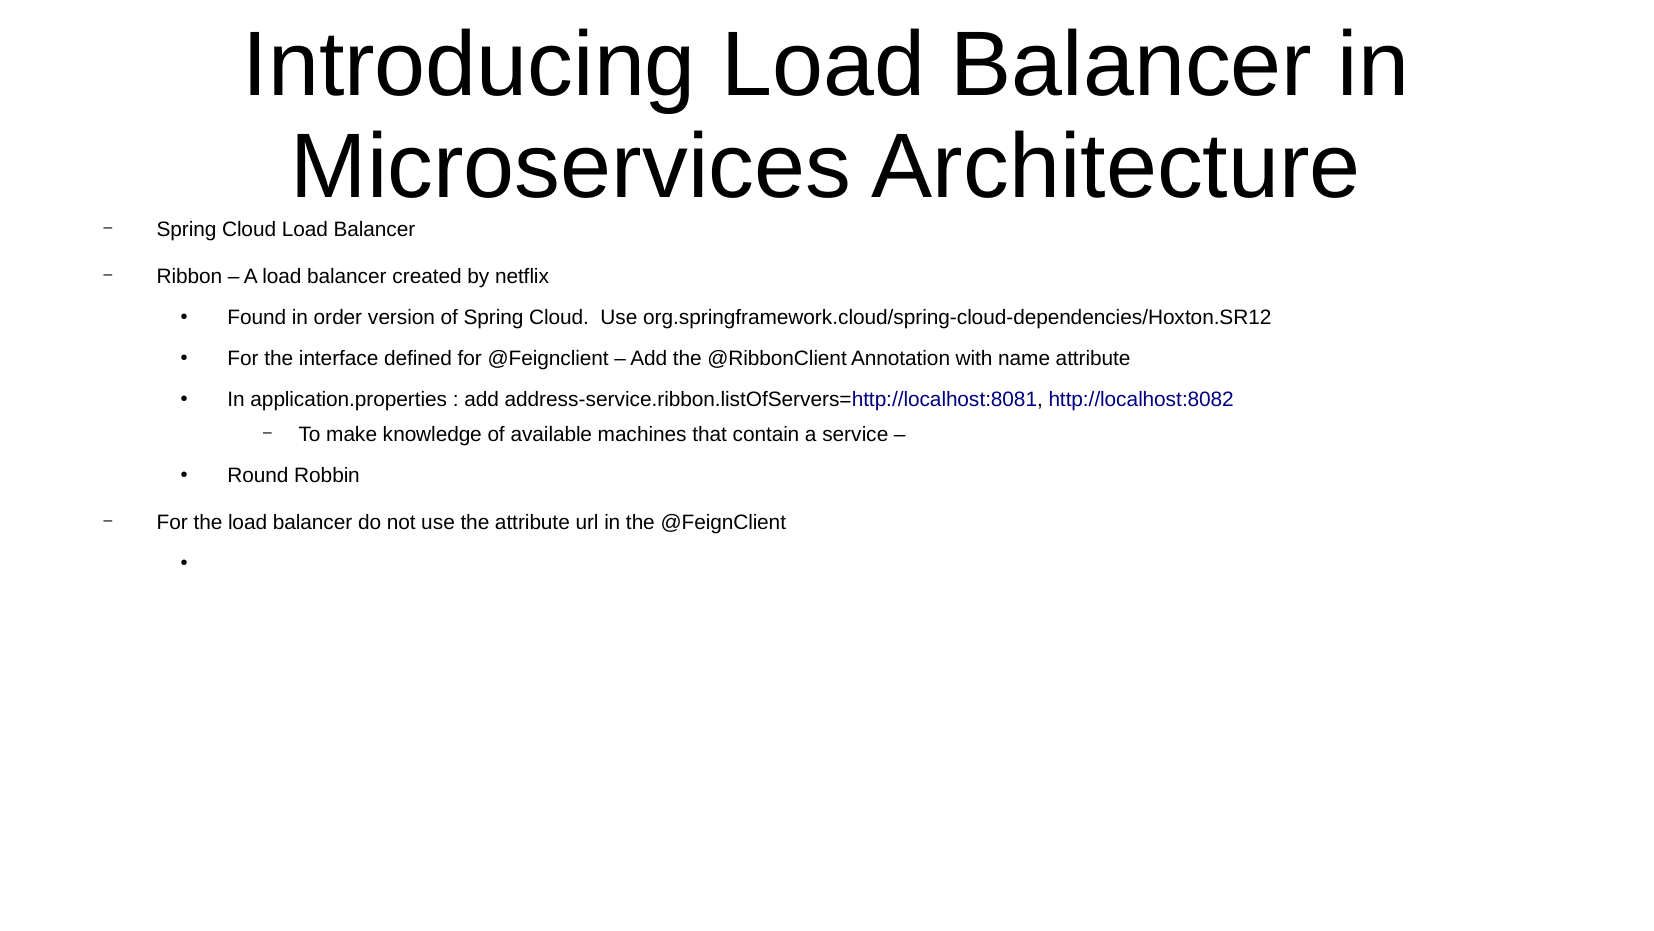

# Introducing Load Balancer in Microservices Architecture
Spring Cloud Load Balancer
Ribbon – A load balancer created by netflix
Found in order version of Spring Cloud. Use org.springframework.cloud/spring-cloud-dependencies/Hoxton.SR12
For the interface defined for @Feignclient – Add the @RibbonClient Annotation with name attribute
In application.properties : add address-service.ribbon.listOfServers=http://localhost:8081, http://localhost:8082
To make knowledge of available machines that contain a service –
Round Robbin
For the load balancer do not use the attribute url in the @FeignClient